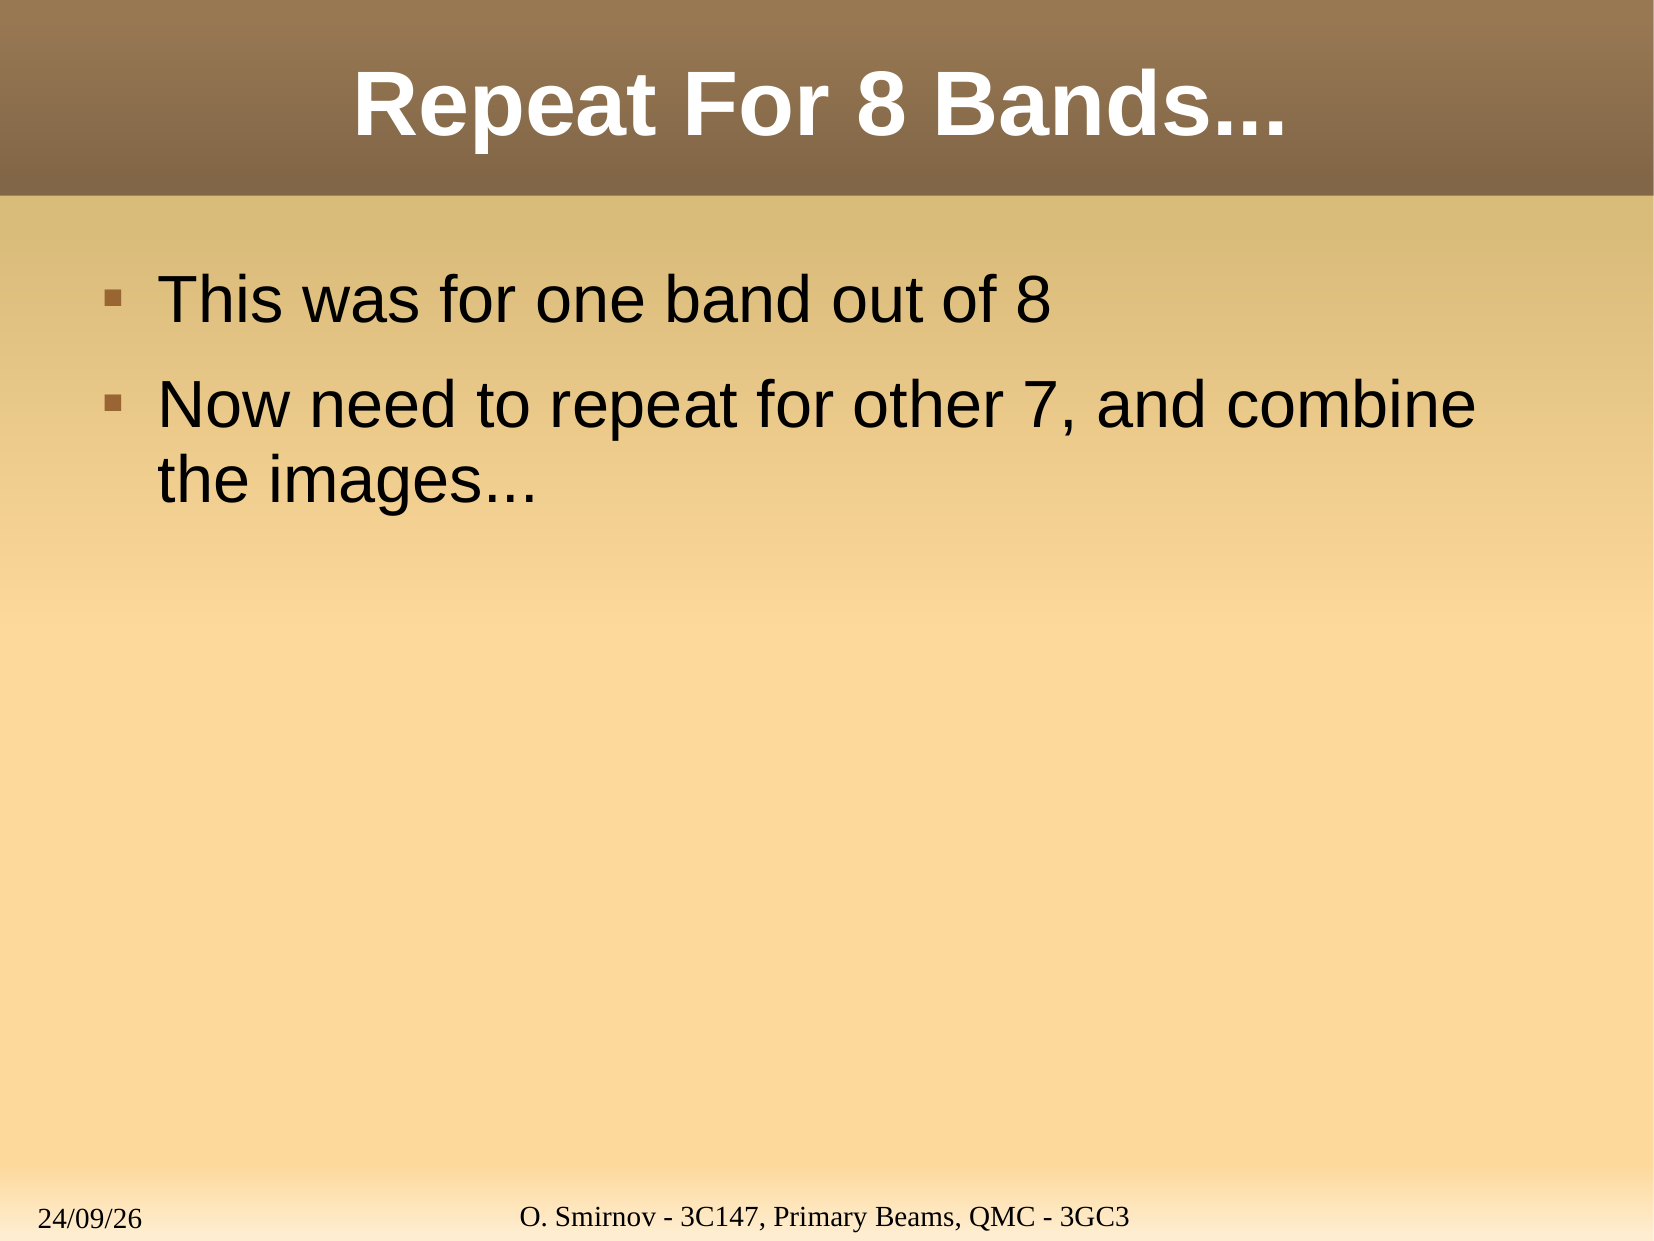

# Repeat For 8 Bands...
This was for one band out of 8
Now need to repeat for other 7, and combine the images...
O. Smirnov - 3C147, Primary Beams, QMC - 3GC3